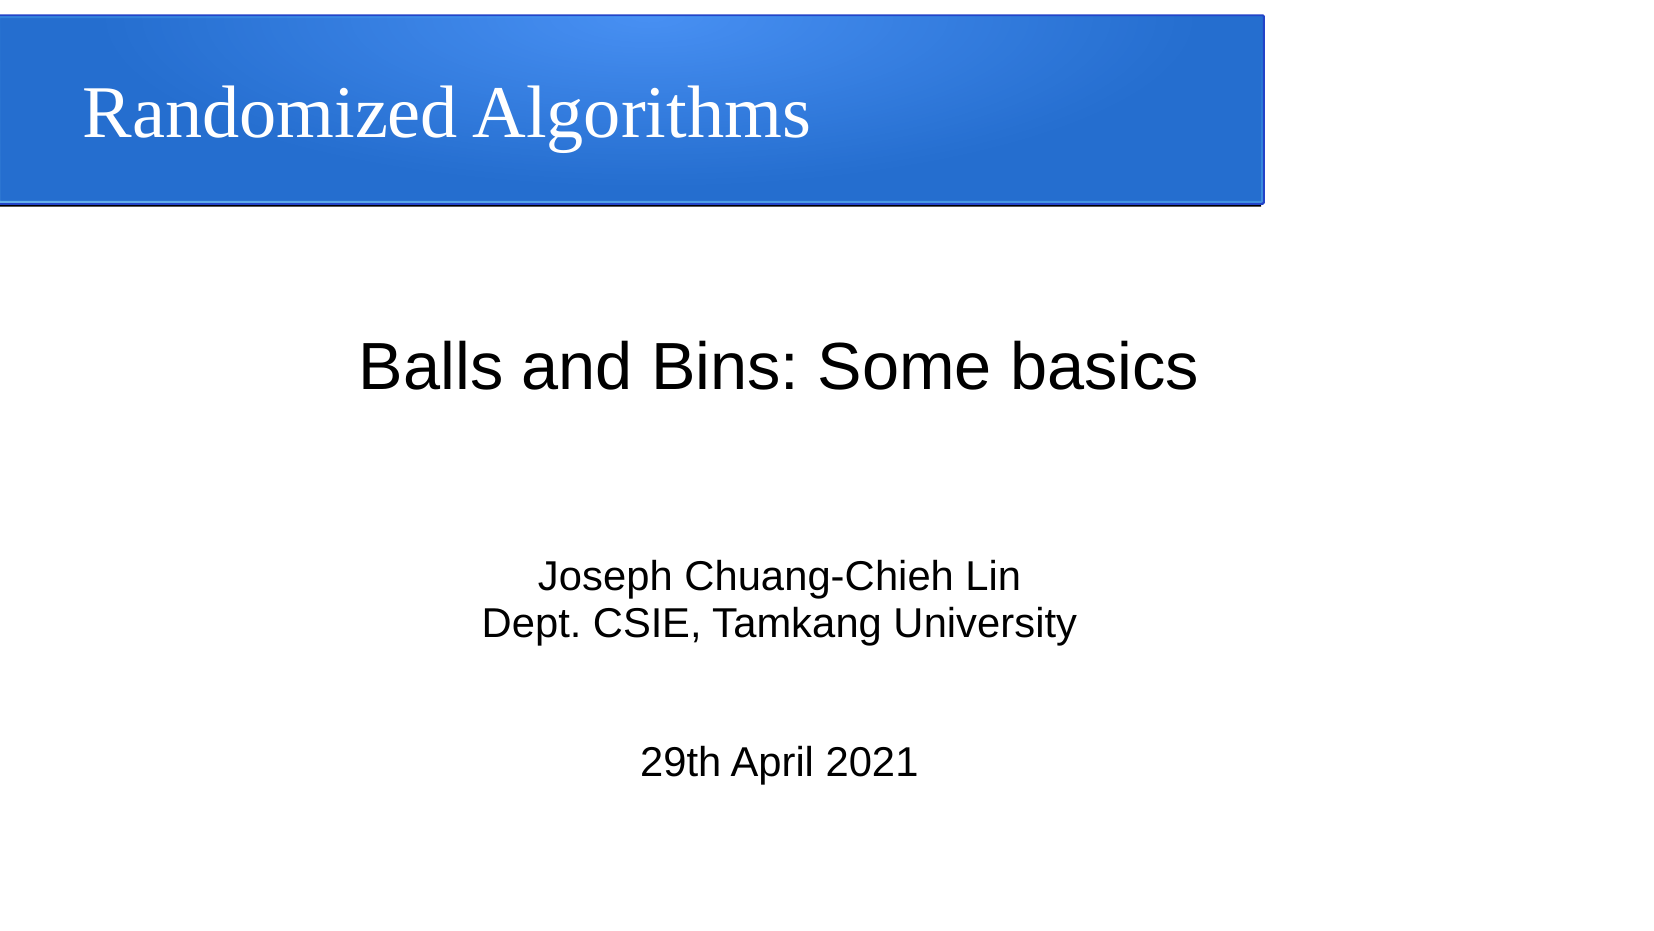

# Randomized Algorithms
Balls and Bins: Some basics
Joseph Chuang-Chieh Lin
Dept. CSIE, Tamkang University
29th April 2021